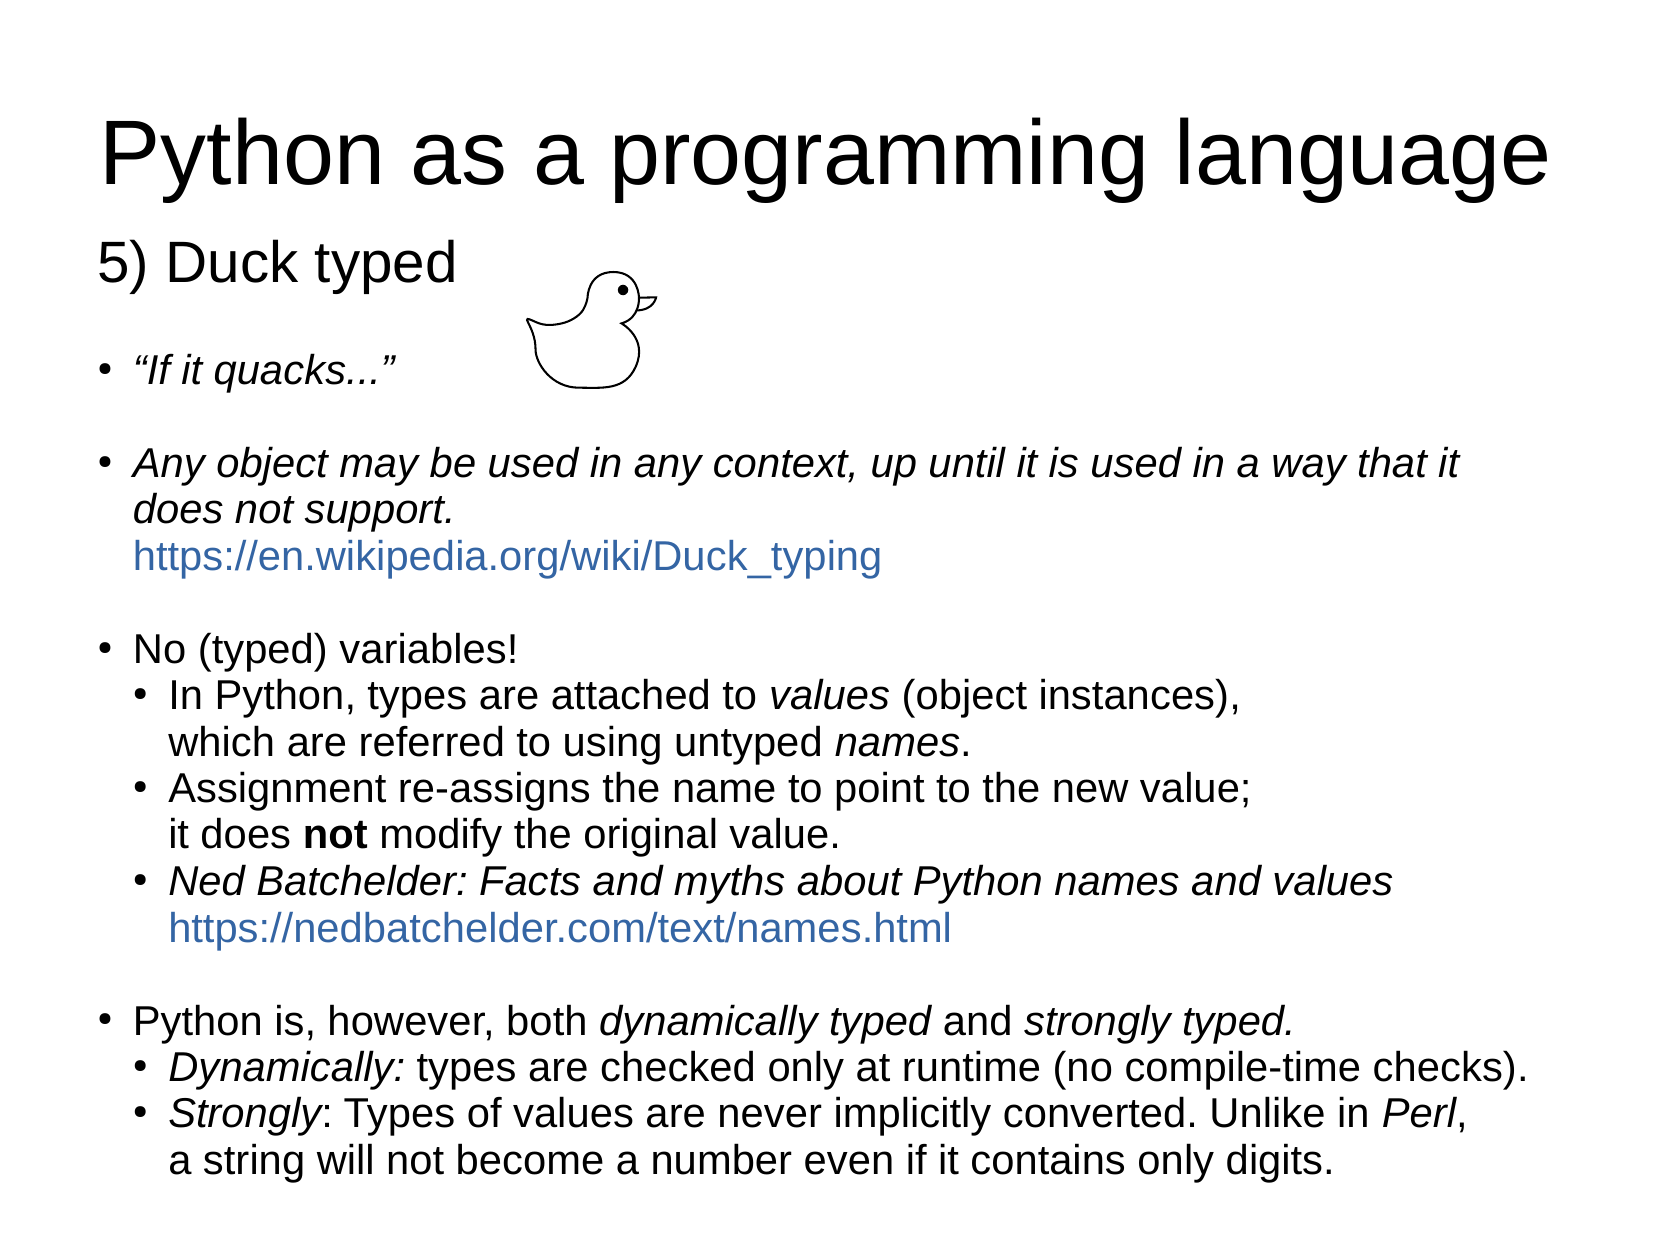

# Python as a programming language
5) Duck typed
“If it quacks...”
Any object may be used in any context, up until it is used in a way that it does not support.
https://en.wikipedia.org/wiki/Duck_typing
No (typed) variables!
In Python, types are attached to values (object instances),
which are referred to using untyped names.
Assignment re-assigns the name to point to the new value;
it does not modify the original value.
Ned Batchelder: Facts and myths about Python names and values
https://nedbatchelder.com/text/names.html
Python is, however, both dynamically typed and strongly typed.
Dynamically: types are checked only at runtime (no compile-time checks).
Strongly: Types of values are never implicitly converted. Unlike in Perl,
a string will not become a number even if it contains only digits.